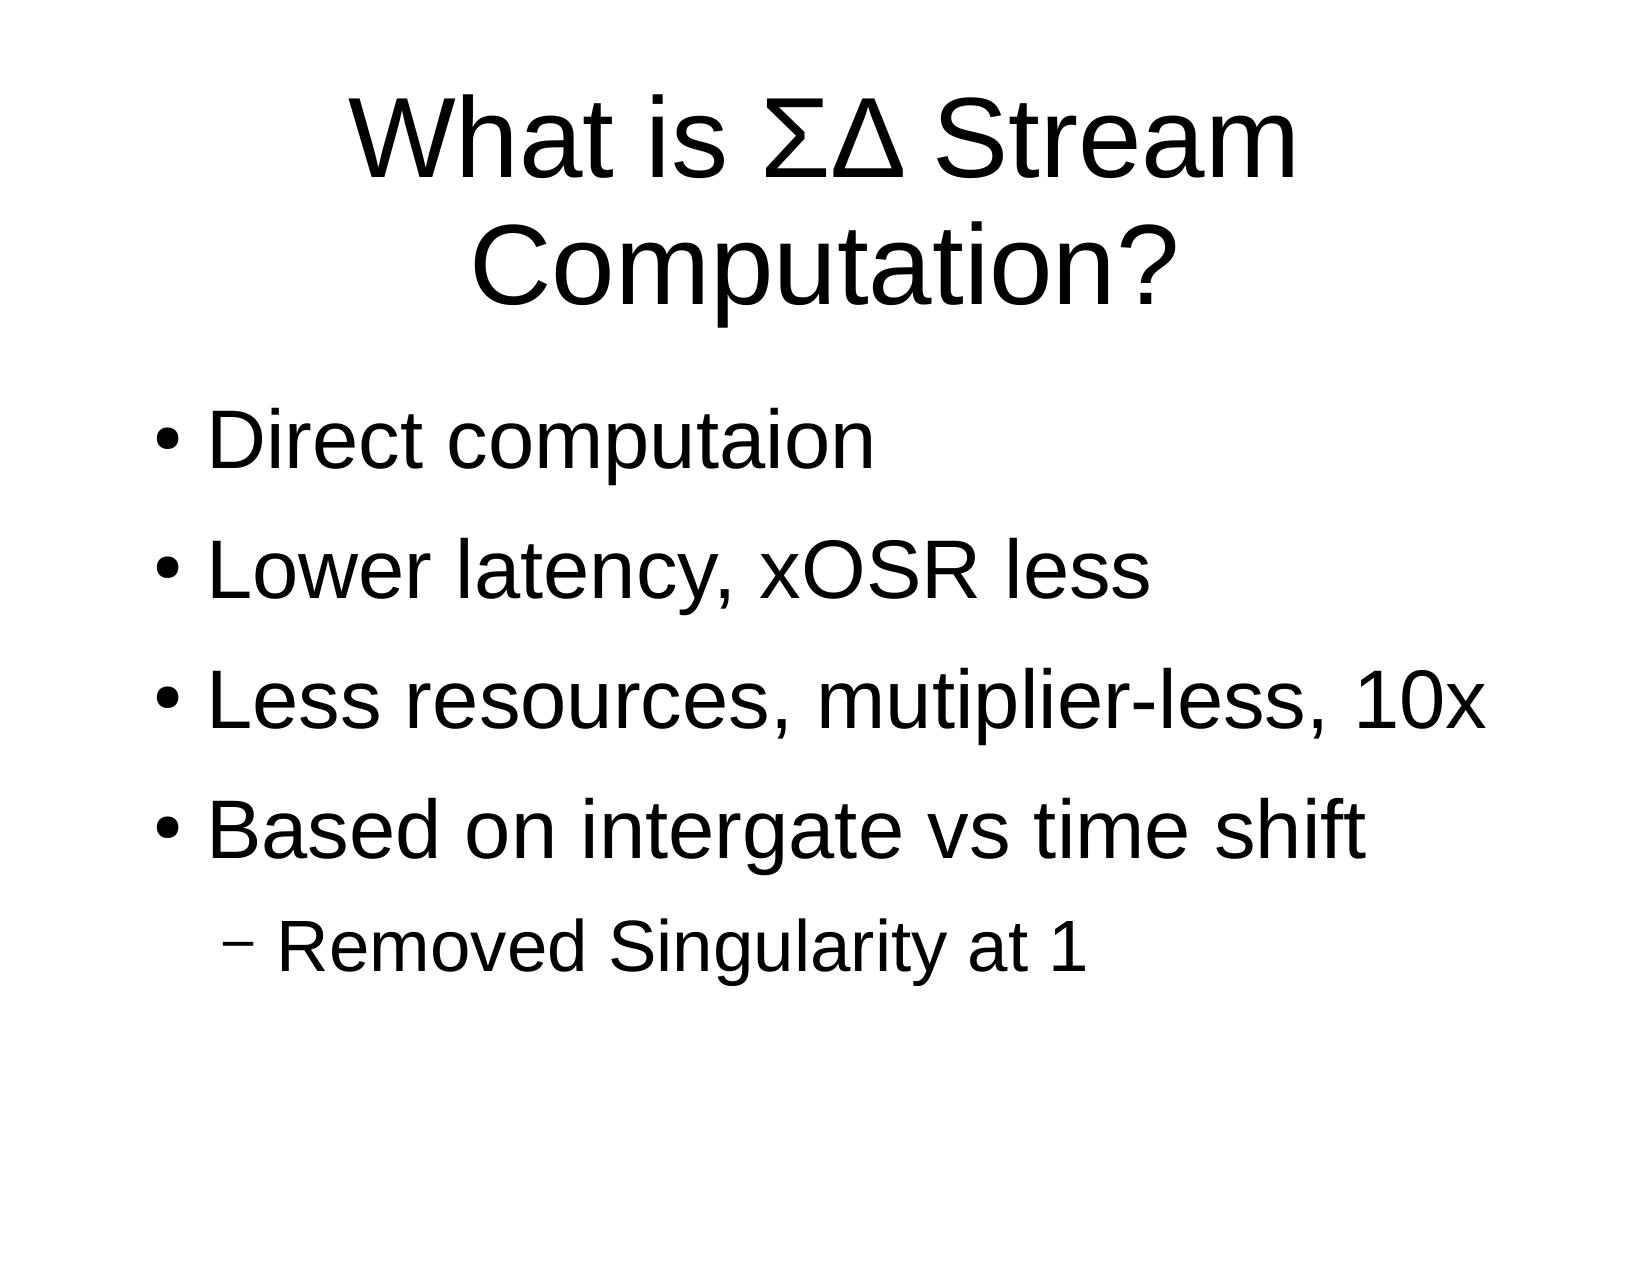

# What is ΣΔ Stream Computation?
Direct computaion
Lower latency, xOSR less
Less resources, mutiplier-less, 10x
Based on intergate vs time shift
Removed Singularity at 1